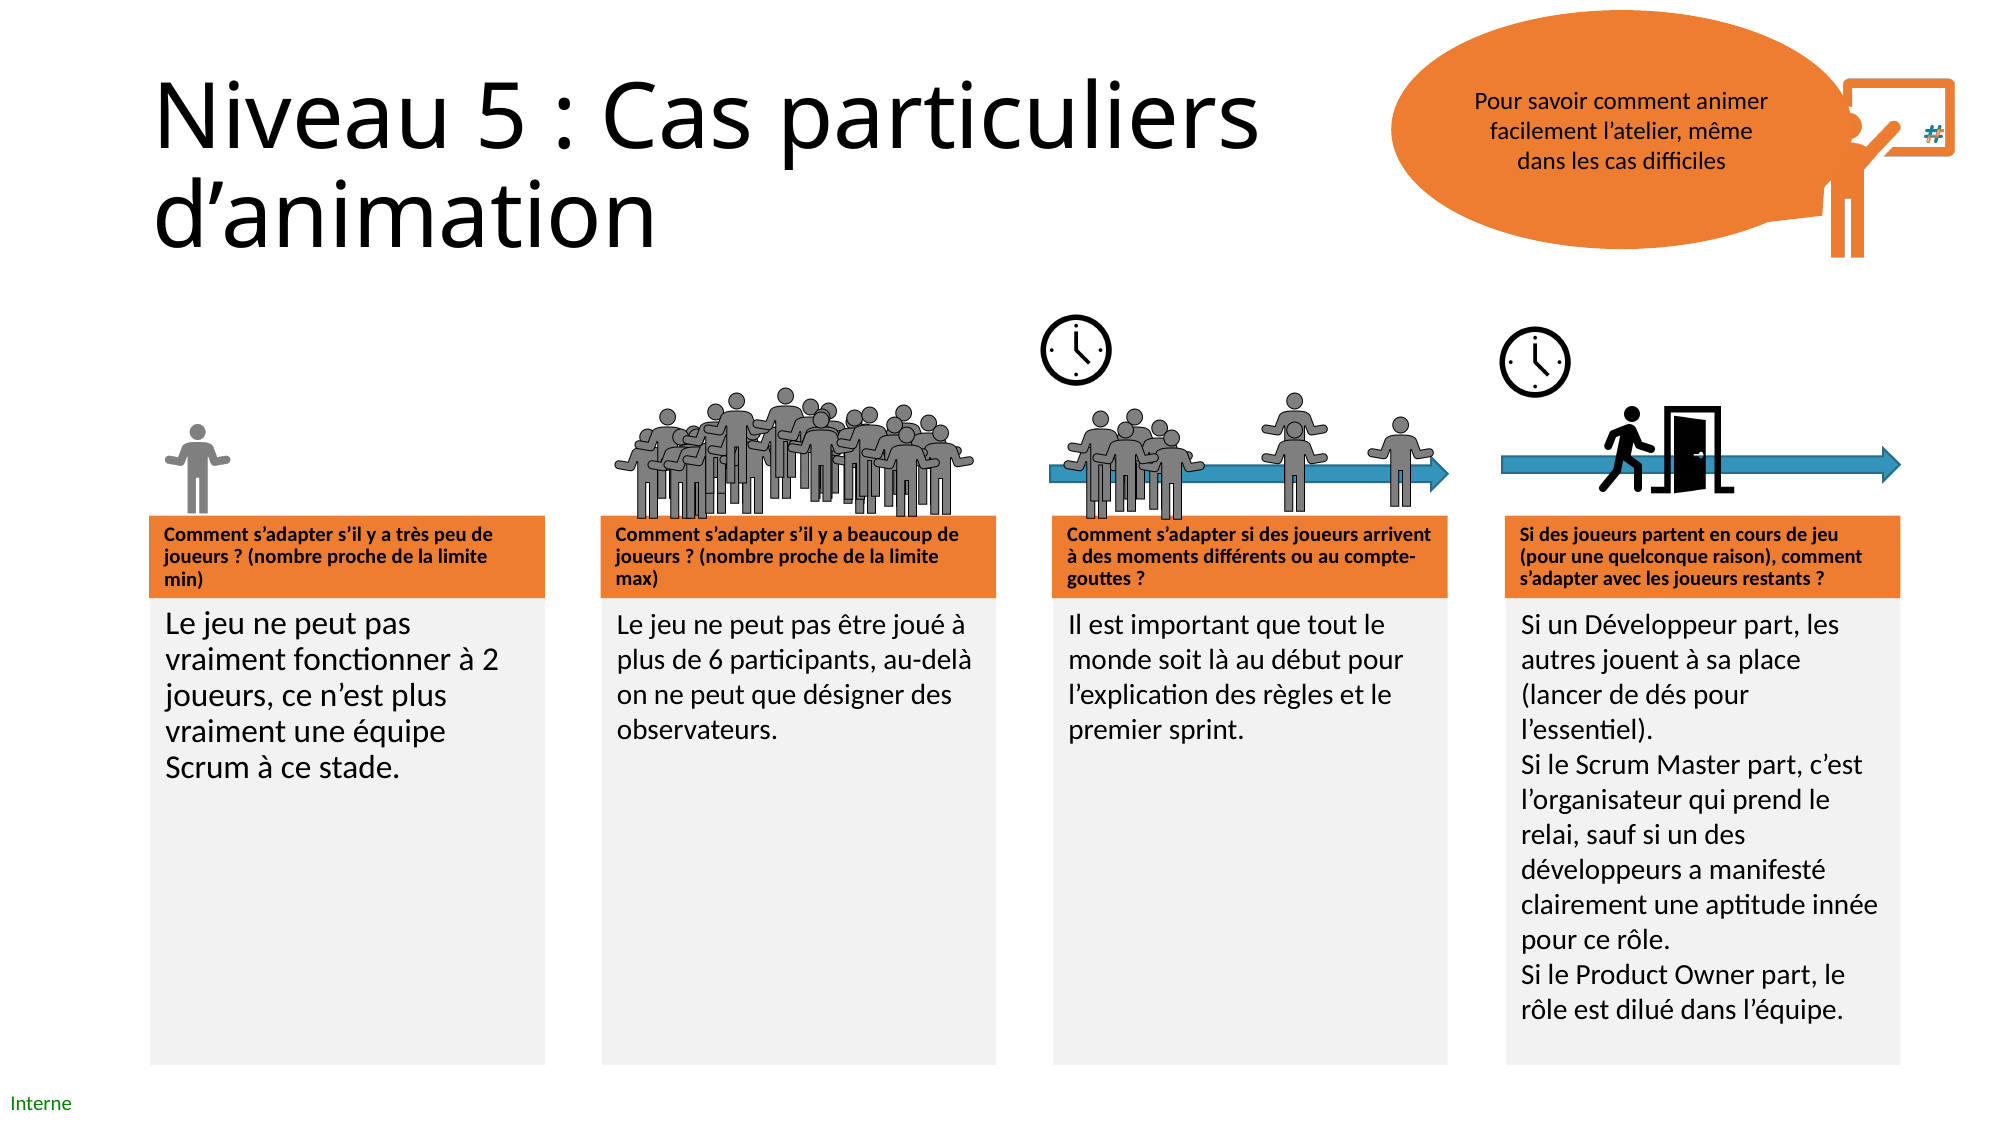

Pour savoir comment animer facilement l’atelier, même dans les cas difficiles
# Niveau 5 : Cas particuliers d’animation
Comment s’adapter s’il y a très peu de joueurs ? (nombre proche de la limite min)
Comment s’adapter s’il y a beaucoup de joueurs ? (nombre proche de la limite max)
Comment s’adapter si des joueurs arrivent à des moments différents ou au compte-gouttes ?
Si des joueurs partent en cours de jeu (pour une quelconque raison), comment s’adapter avec les joueurs restants ?
Le jeu ne peut pas vraiment fonctionner à 2 joueurs, ce n’est plus vraiment une équipe Scrum à ce stade.
Le jeu ne peut pas être joué à plus de 6 participants, au-delà on ne peut que désigner des observateurs.
Il est important que tout le monde soit là au début pour l’explication des règles et le premier sprint.
Si un Développeur part, les autres jouent à sa place (lancer de dés pour l’essentiel).
Si le Scrum Master part, c’est l’organisateur qui prend le relai, sauf si un des développeurs a manifesté clairement une aptitude innée pour ce rôle.
Si le Product Owner part, le rôle est dilué dans l’équipe.